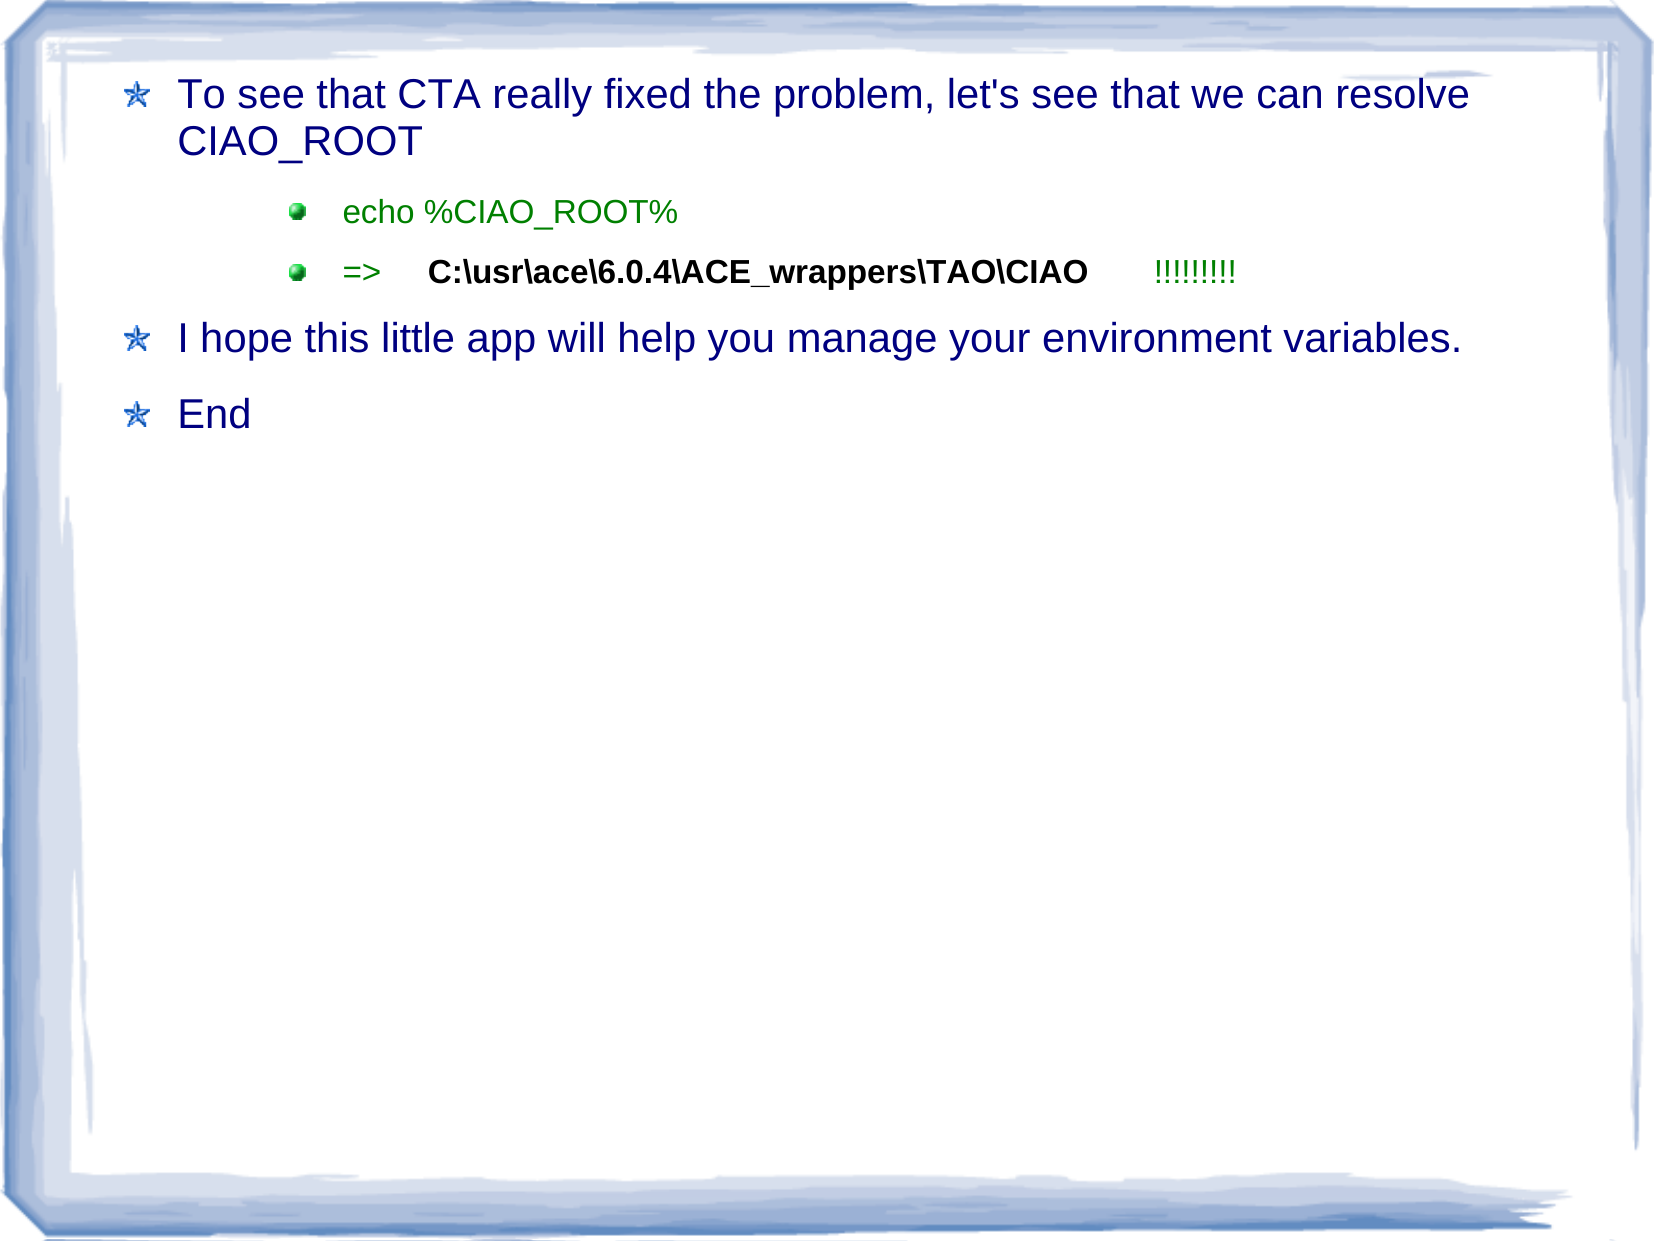

# To see that CTA really fixed the problem, let's see that we can resolve CIAO_ROOT
echo %CIAO_ROOT%
=> C:\usr\ace\6.0.4\ACE_wrappers\TAO\CIAO !!!!!!!!!
I hope this little app will help you manage your environment variables.
End